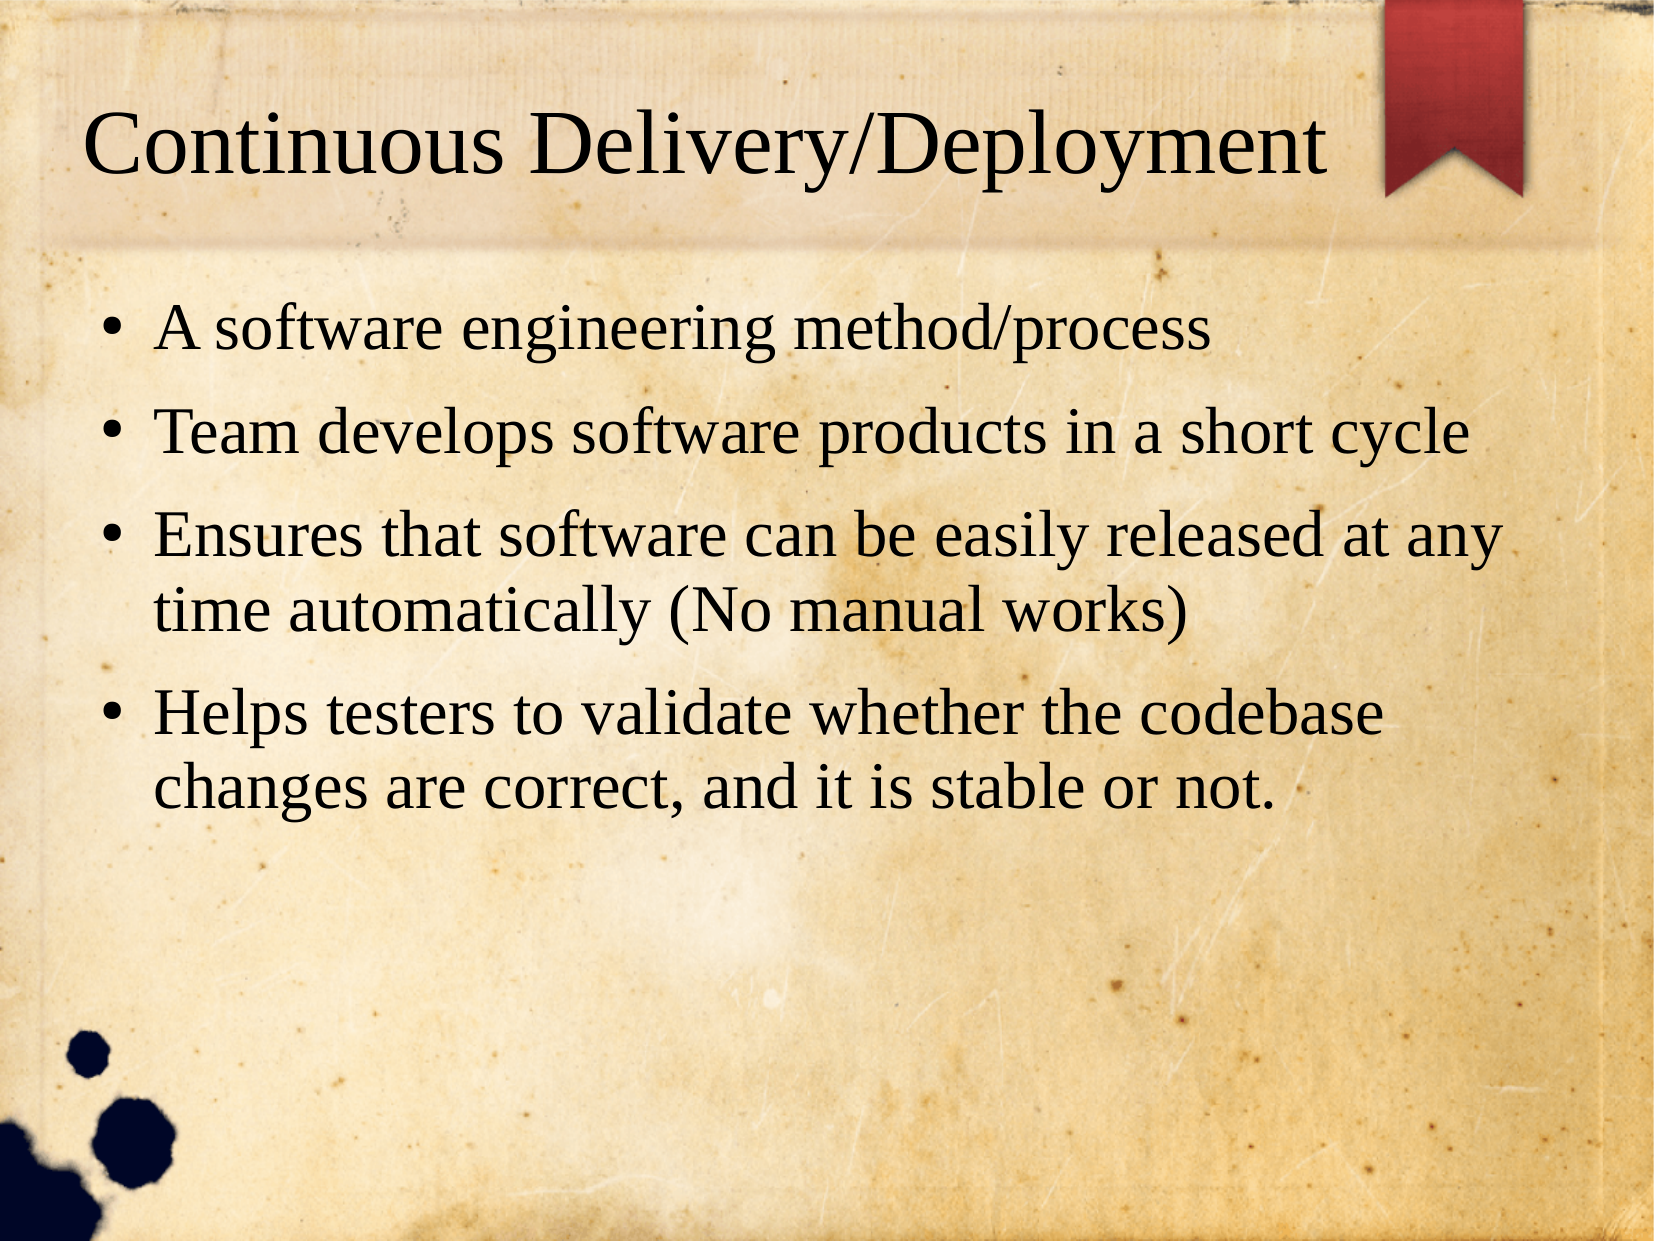

# Continuous Delivery/Deployment
A software engineering method/process
Team develops software products in a short cycle
Ensures that software can be easily released at any time automatically (No manual works)
Helps testers to validate whether the codebase changes are correct, and it is stable or not.